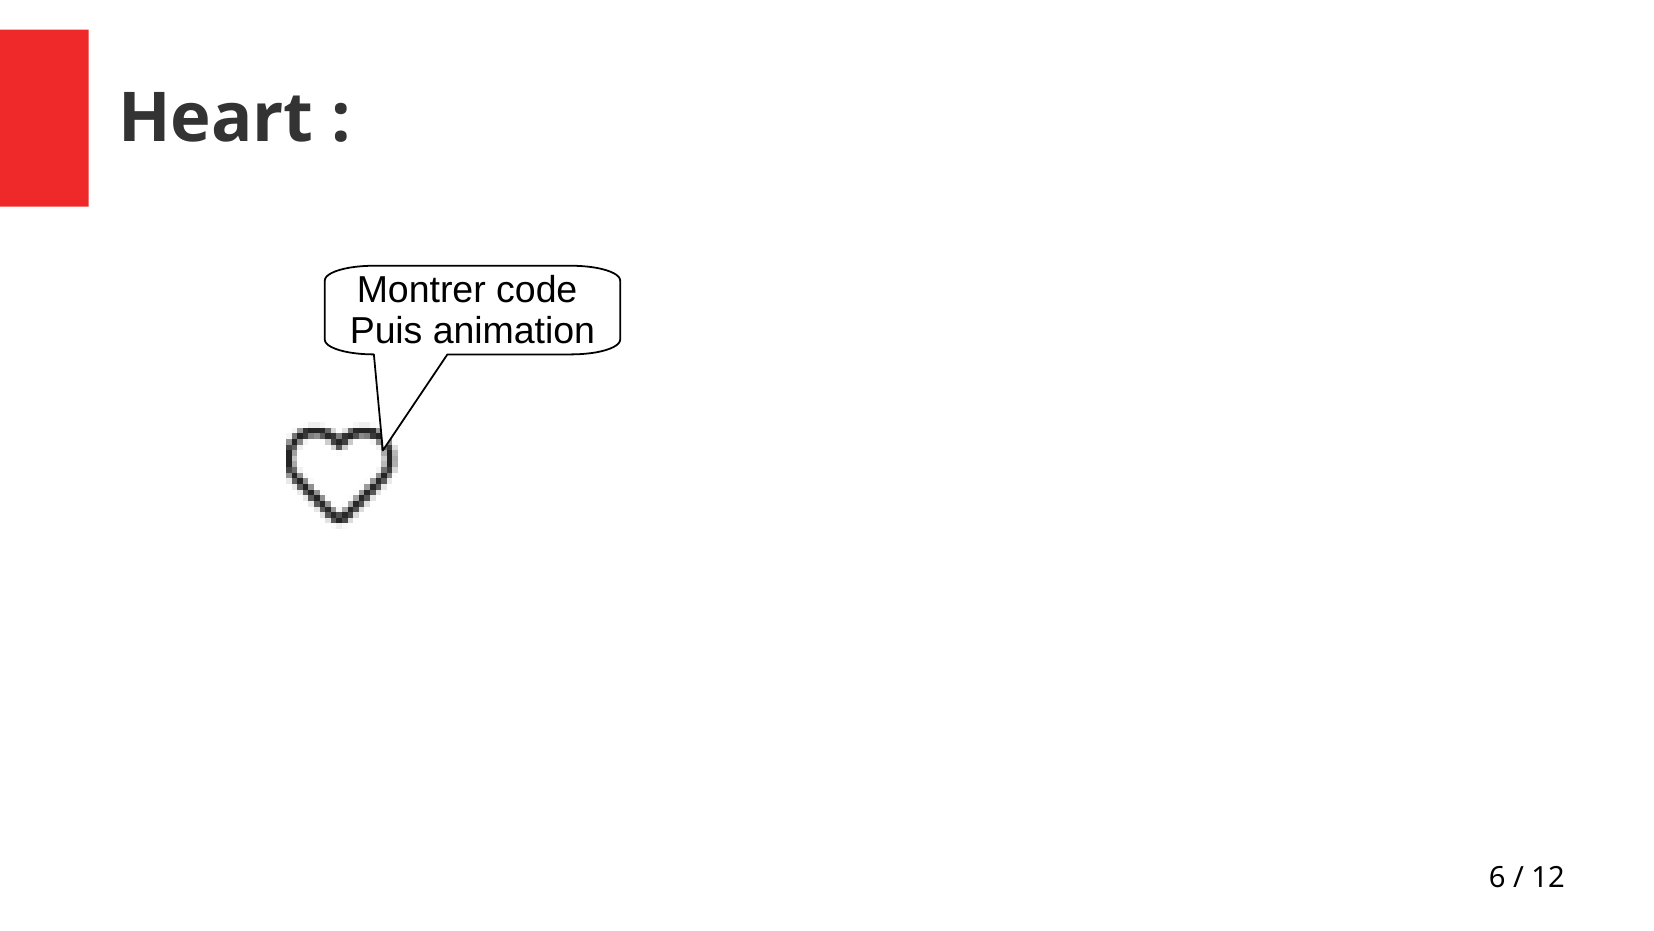

# Heart :
Montrer code
Puis animation
6